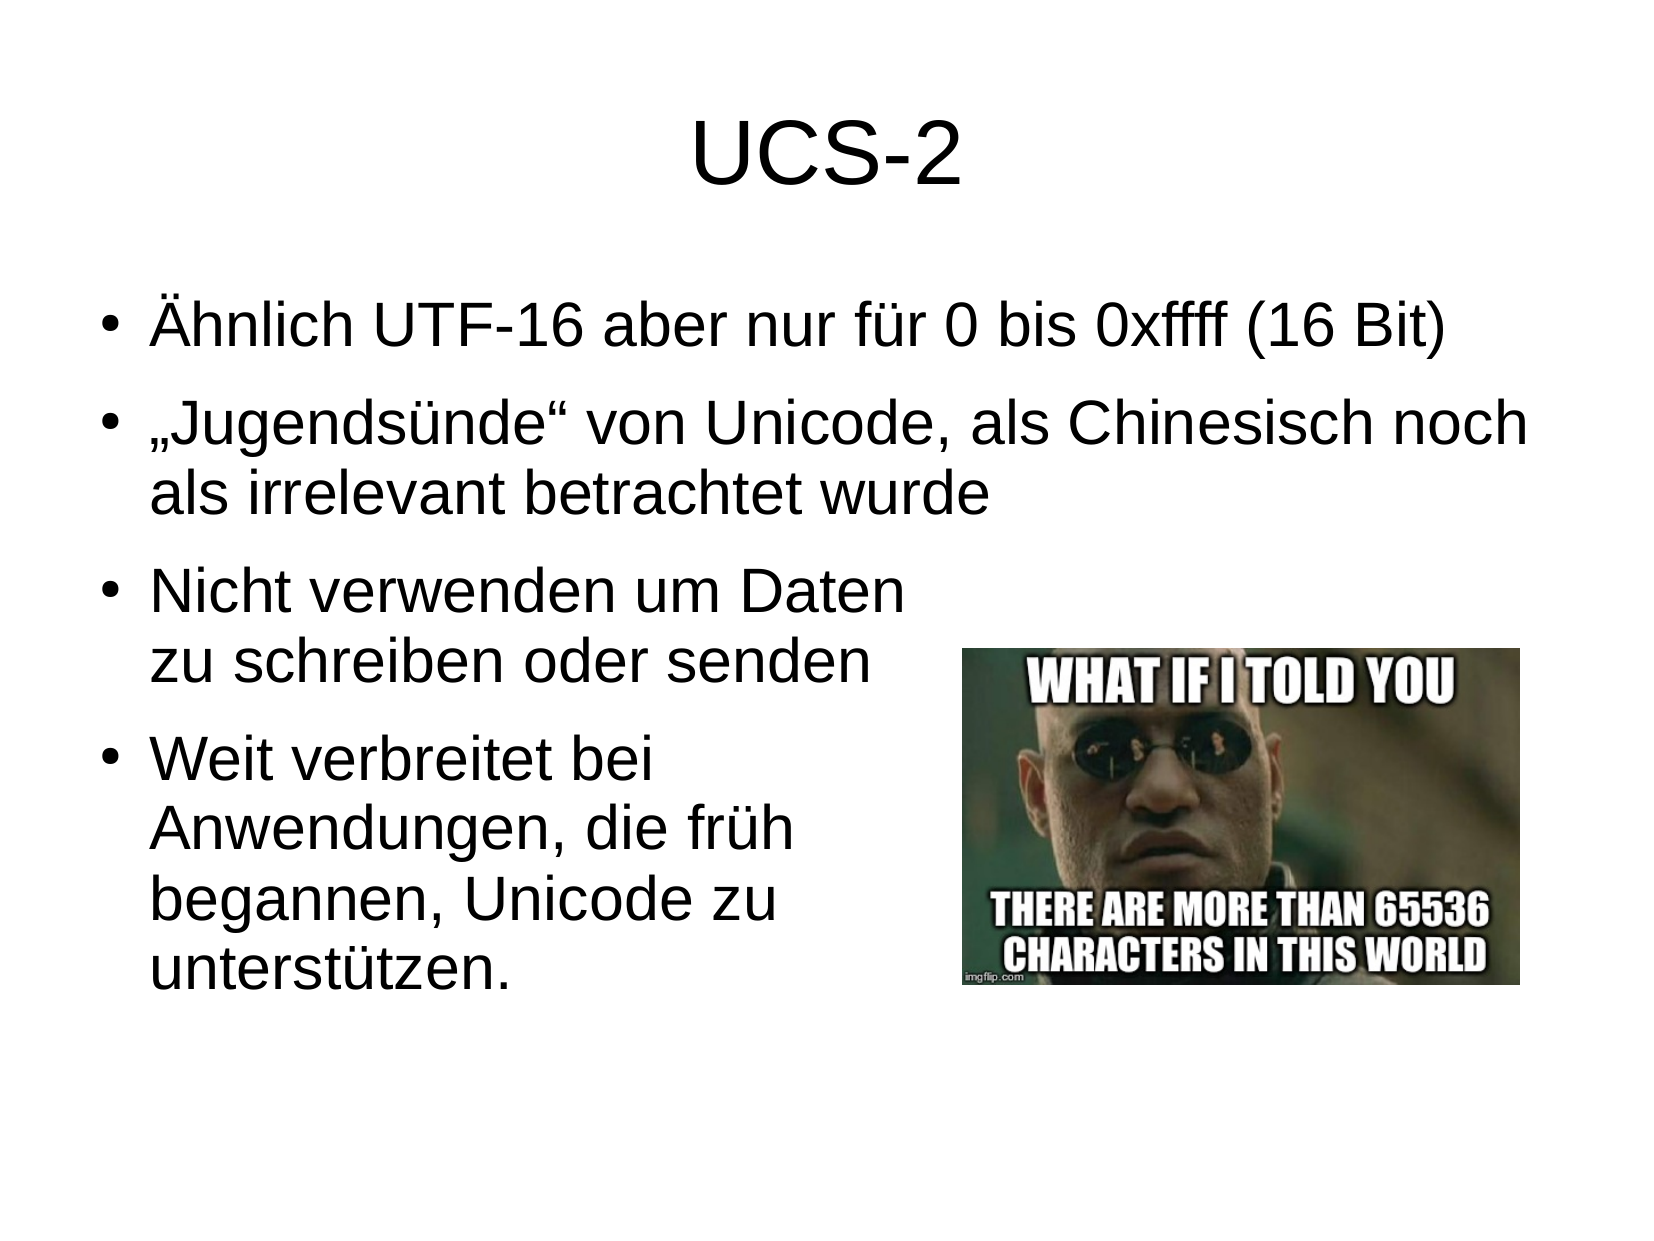

# UCS-2
Ähnlich UTF-16 aber nur für 0 bis 0xffff (16 Bit)
„Jugendsünde“ von Unicode, als Chinesisch noch als irrelevant betrachtet wurde
Nicht verwenden um Daten
zu schreiben oder senden
Weit verbreitet bei
Anwendungen, die früh
begannen, Unicode zu
unterstützen.